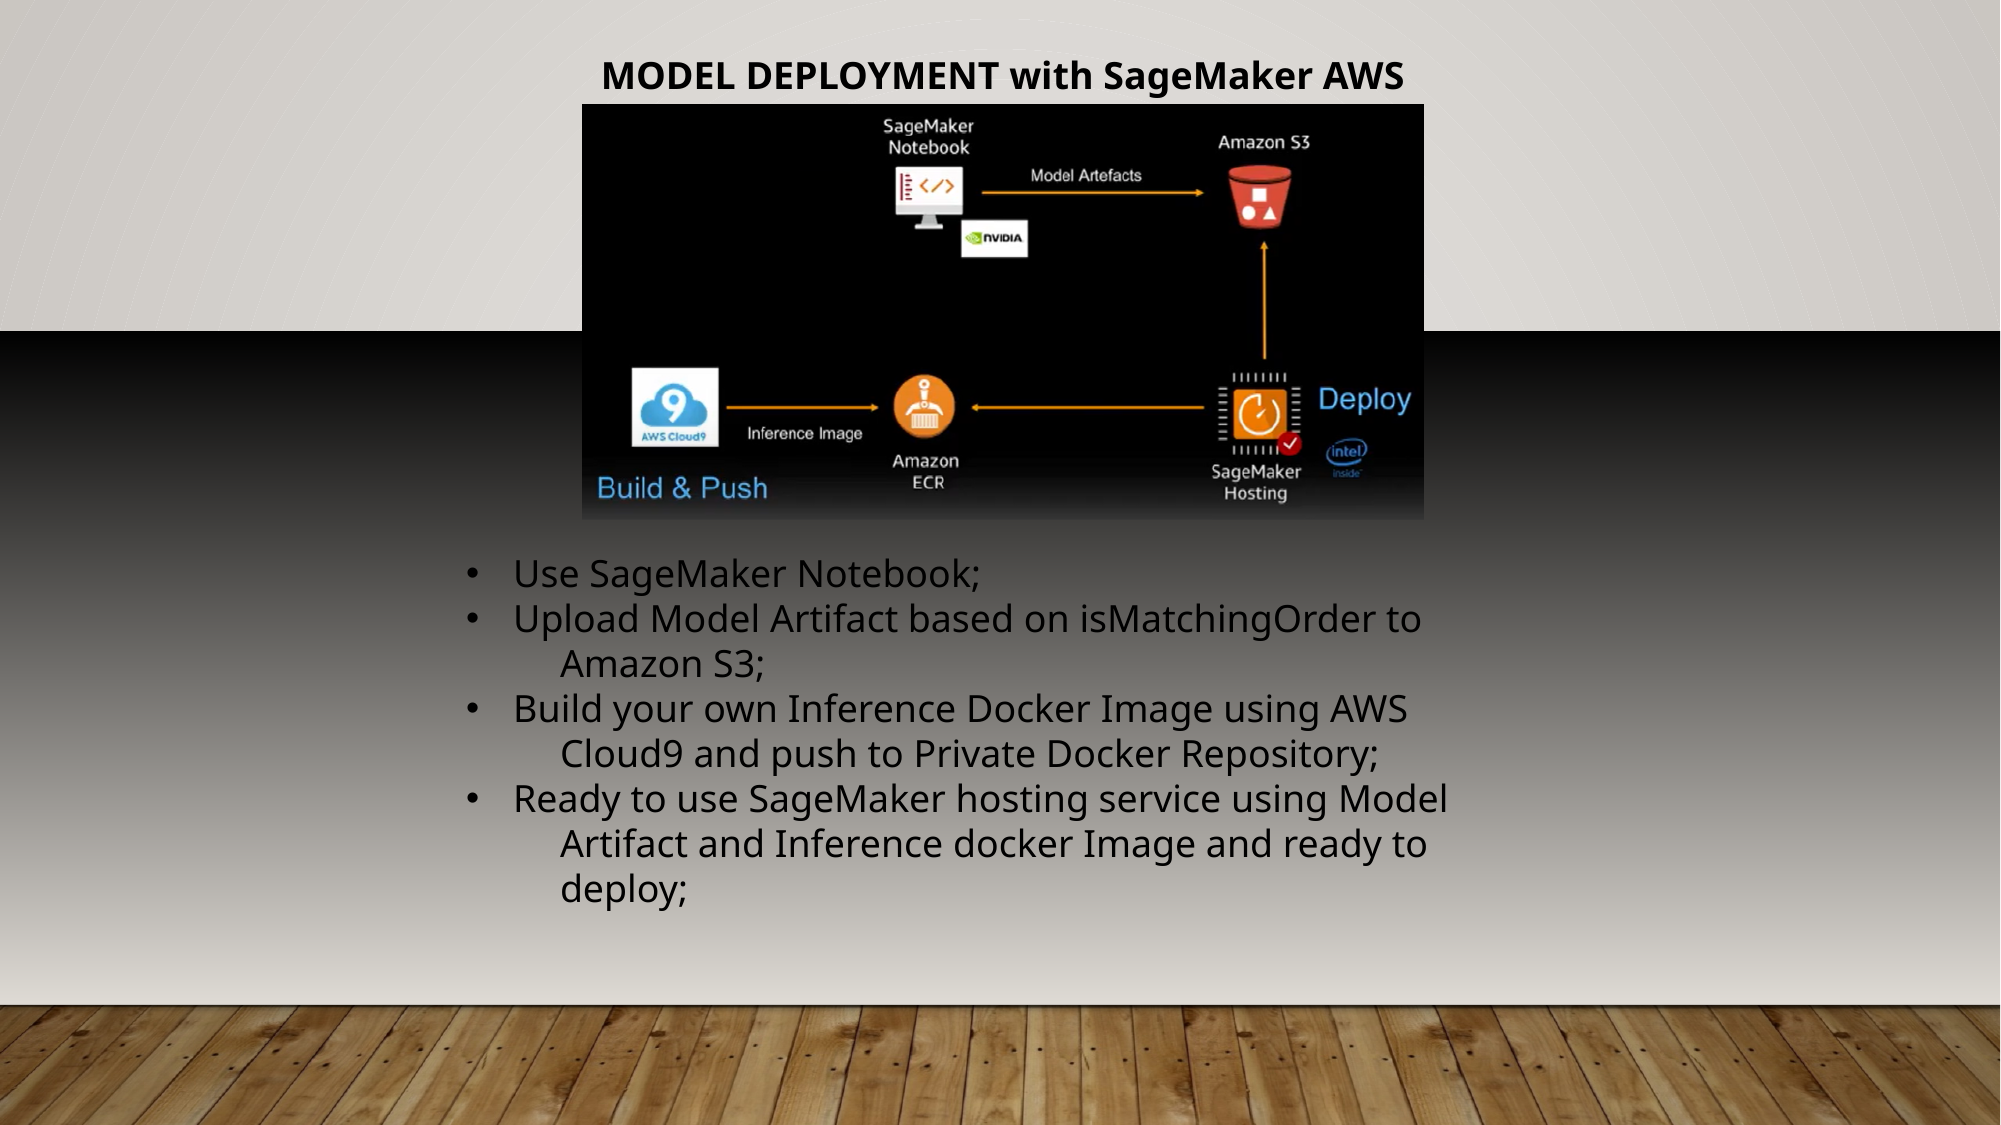

MODEL DEPLOYMENT with SageMaker AWS
Use SageMaker Notebook;
Upload Model Artifact based on isMatchingOrder to Amazon S3;
Build your own Inference Docker Image using AWS Cloud9 and push to Private Docker Repository;
Ready to use SageMaker hosting service using Model Artifact and Inference docker Image and ready to deploy;